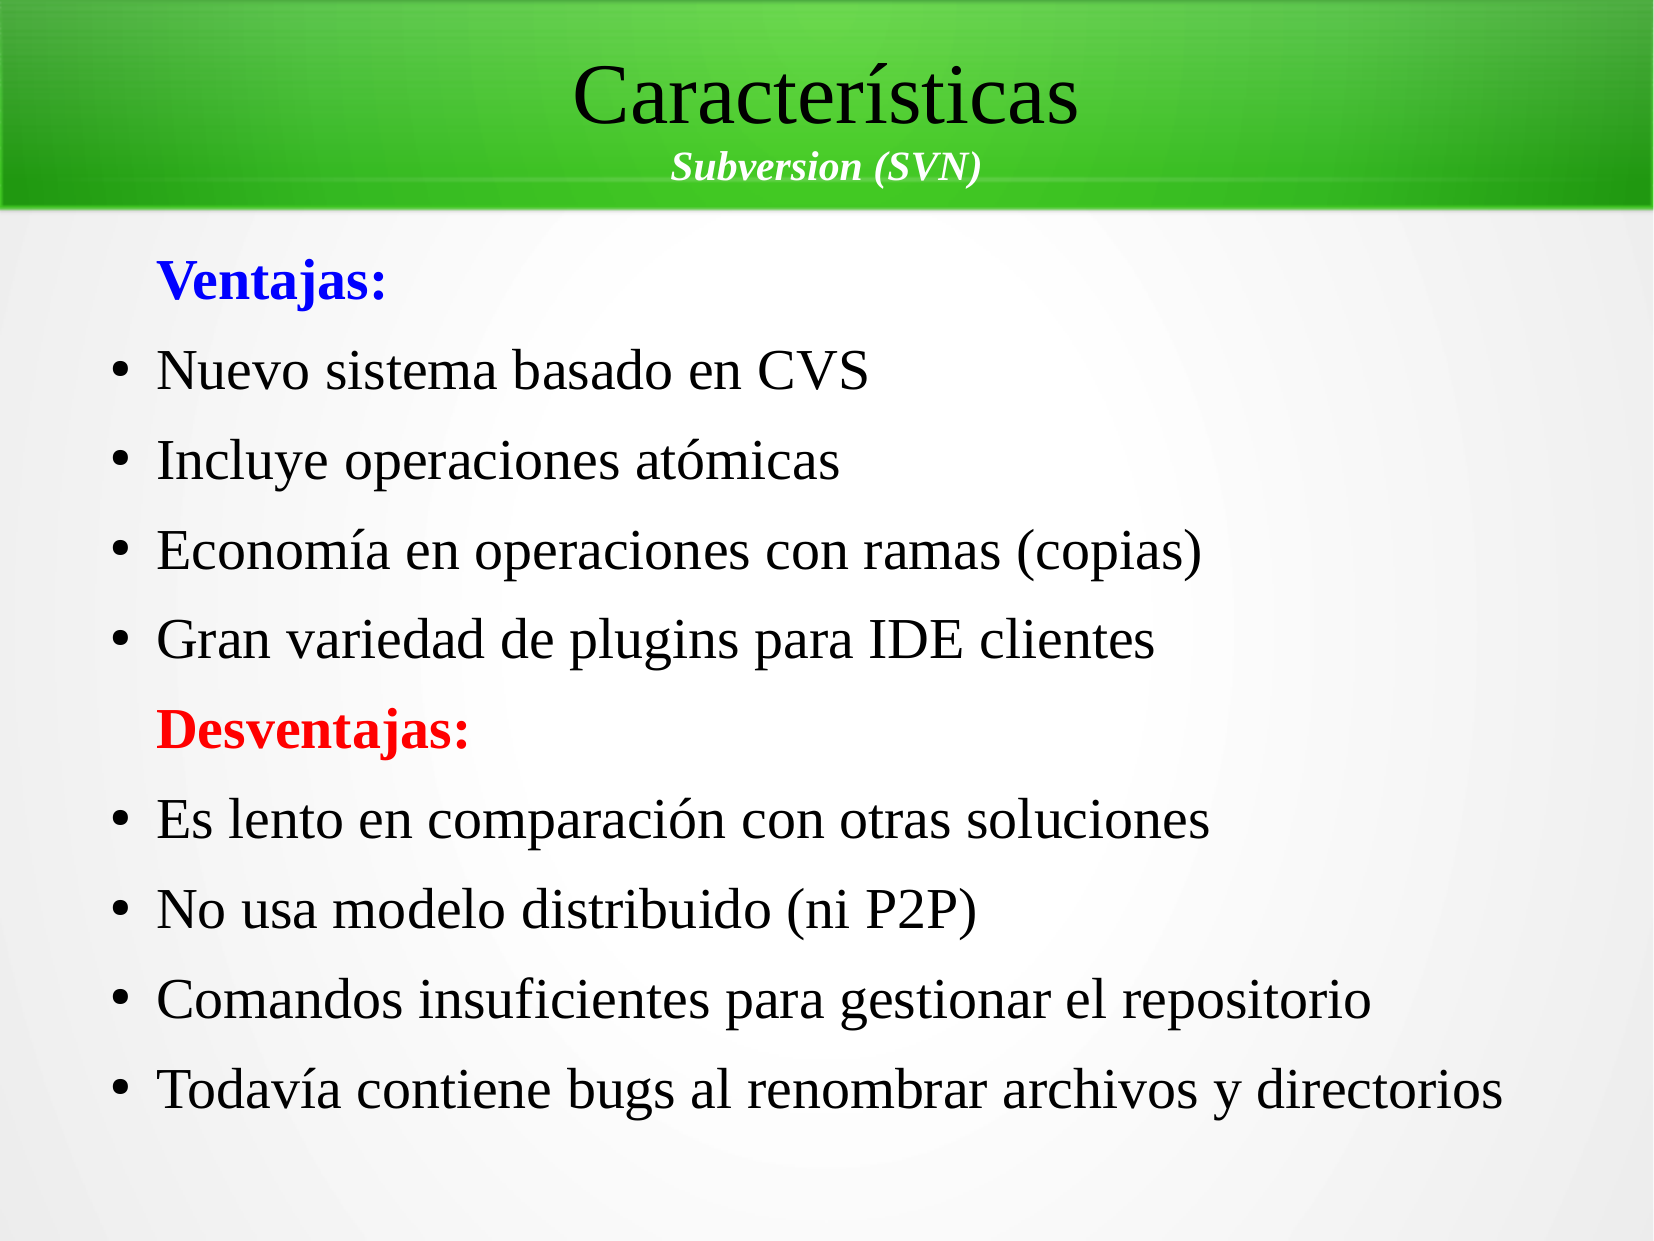

# Características Subversion (SVN)
Ventajas:
Nuevo sistema basado en CVS
Incluye operaciones atómicas
Economía en operaciones con ramas (copias)
Gran variedad de plugins para IDE clientes
Desventajas:
Es lento en comparación con otras soluciones
No usa modelo distribuido (ni P2P)
Comandos insuficientes para gestionar el repositorio
Todavía contiene bugs al renombrar archivos y directorios